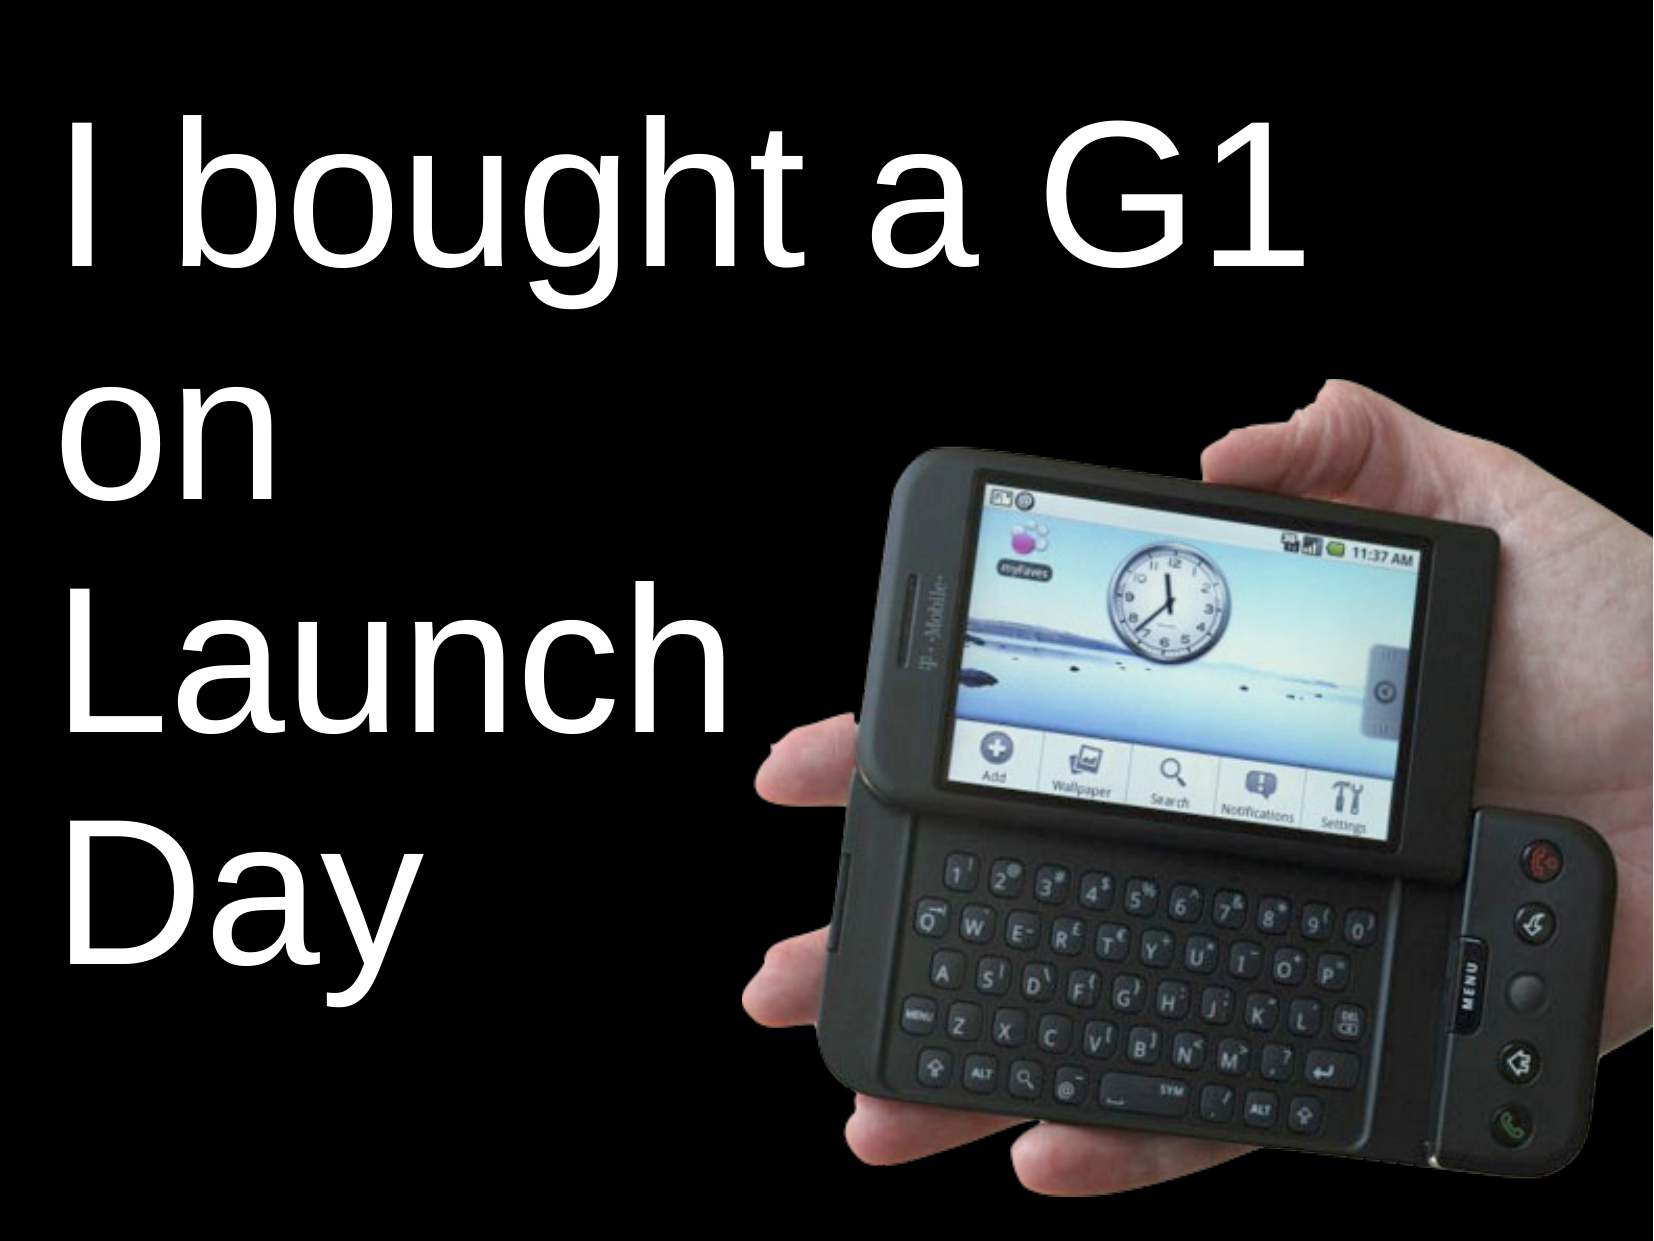

I bought a G1 on
Launch
Day
#